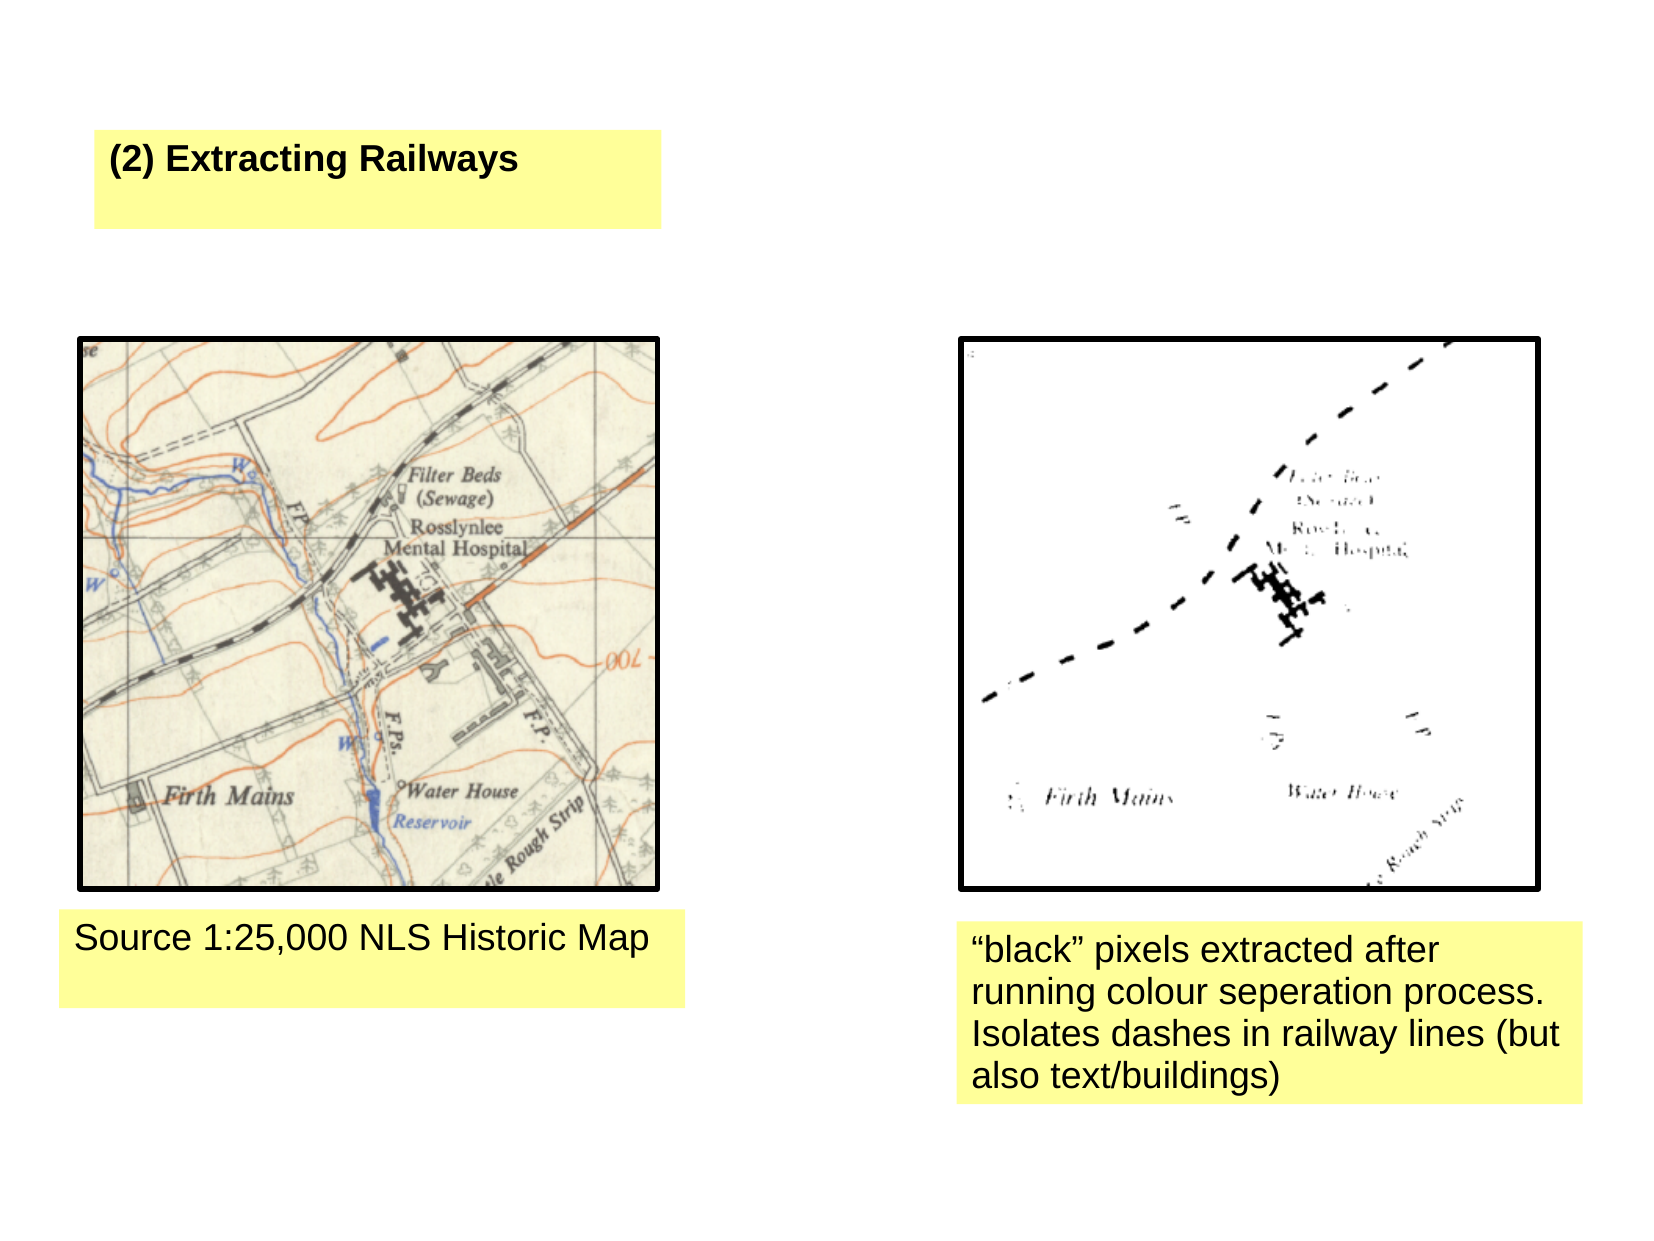

(2) Extracting Railways
Source 1:25,000 NLS Historic Map
“black” pixels extracted after running colour seperation process. Isolates dashes in railway lines (but also text/buildings)